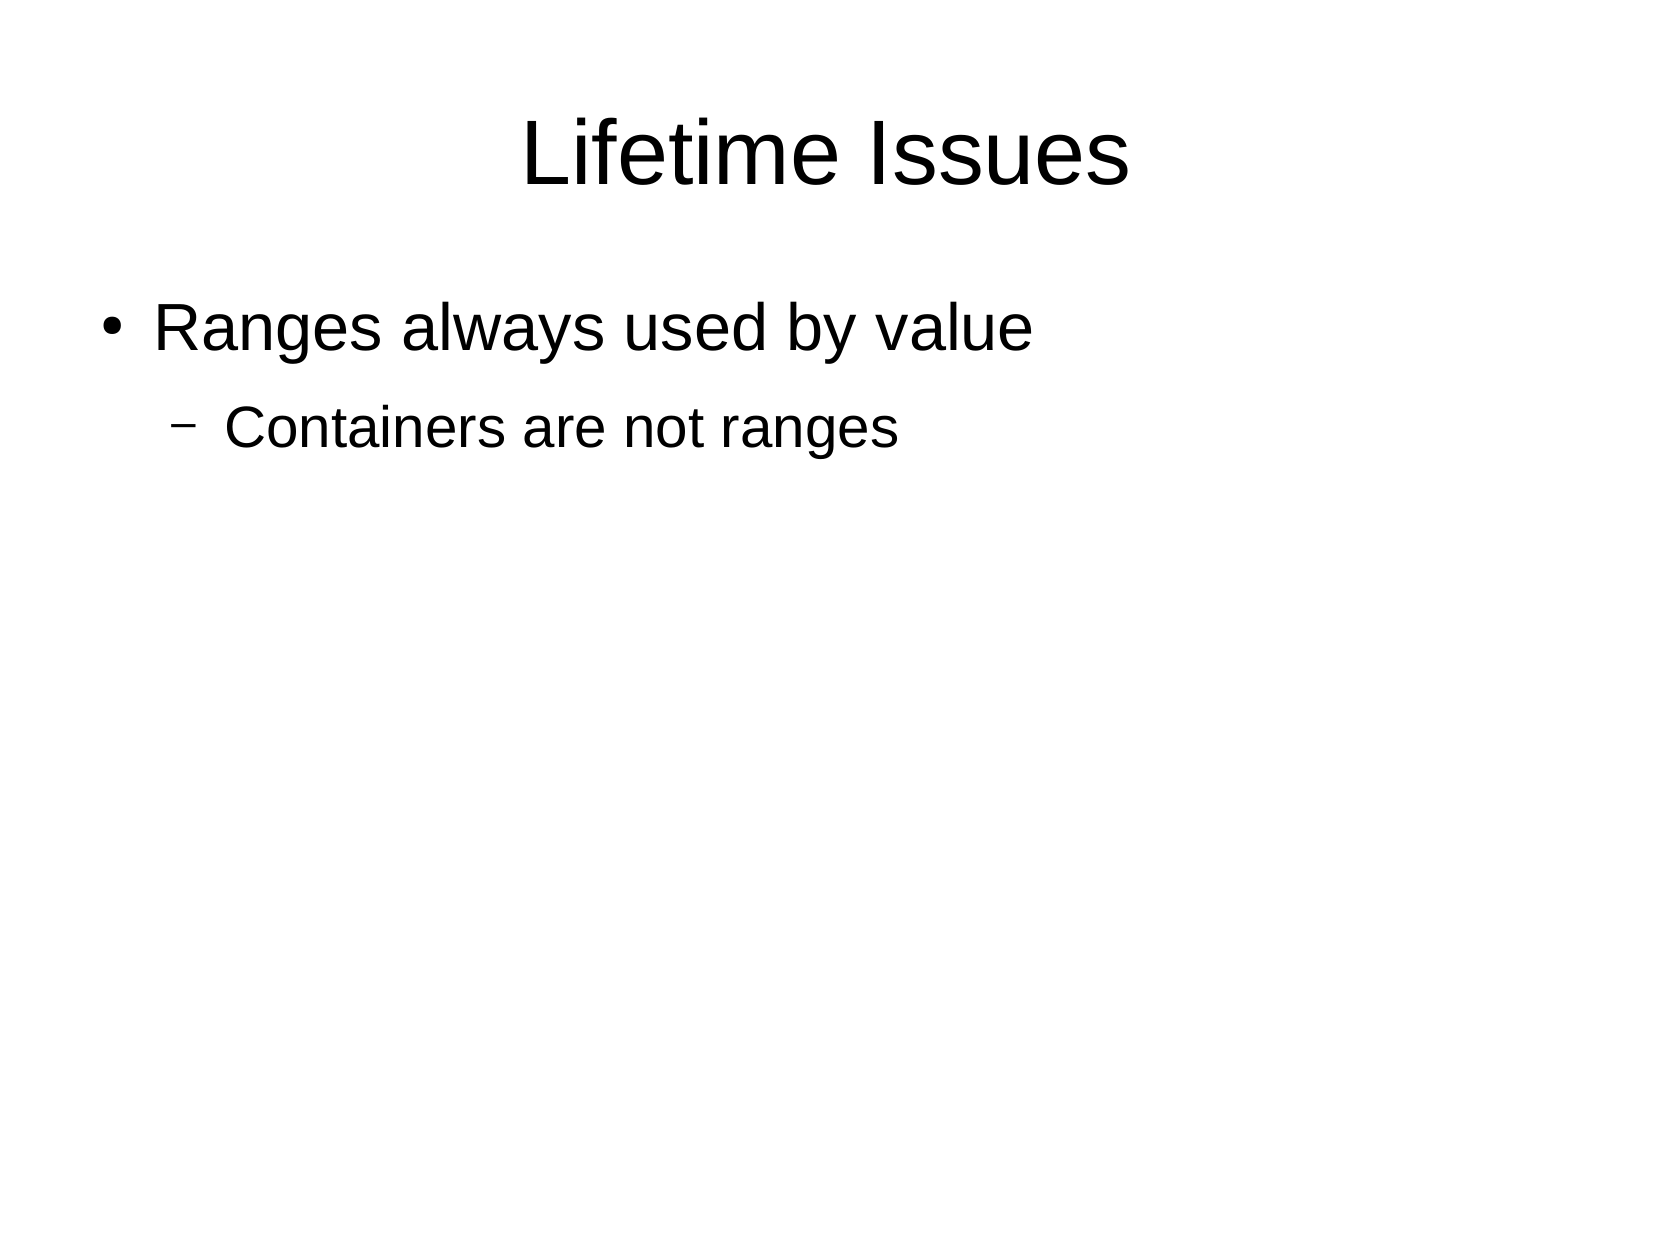

# Lifetime Issues
Ranges always used by value
Containers are not ranges